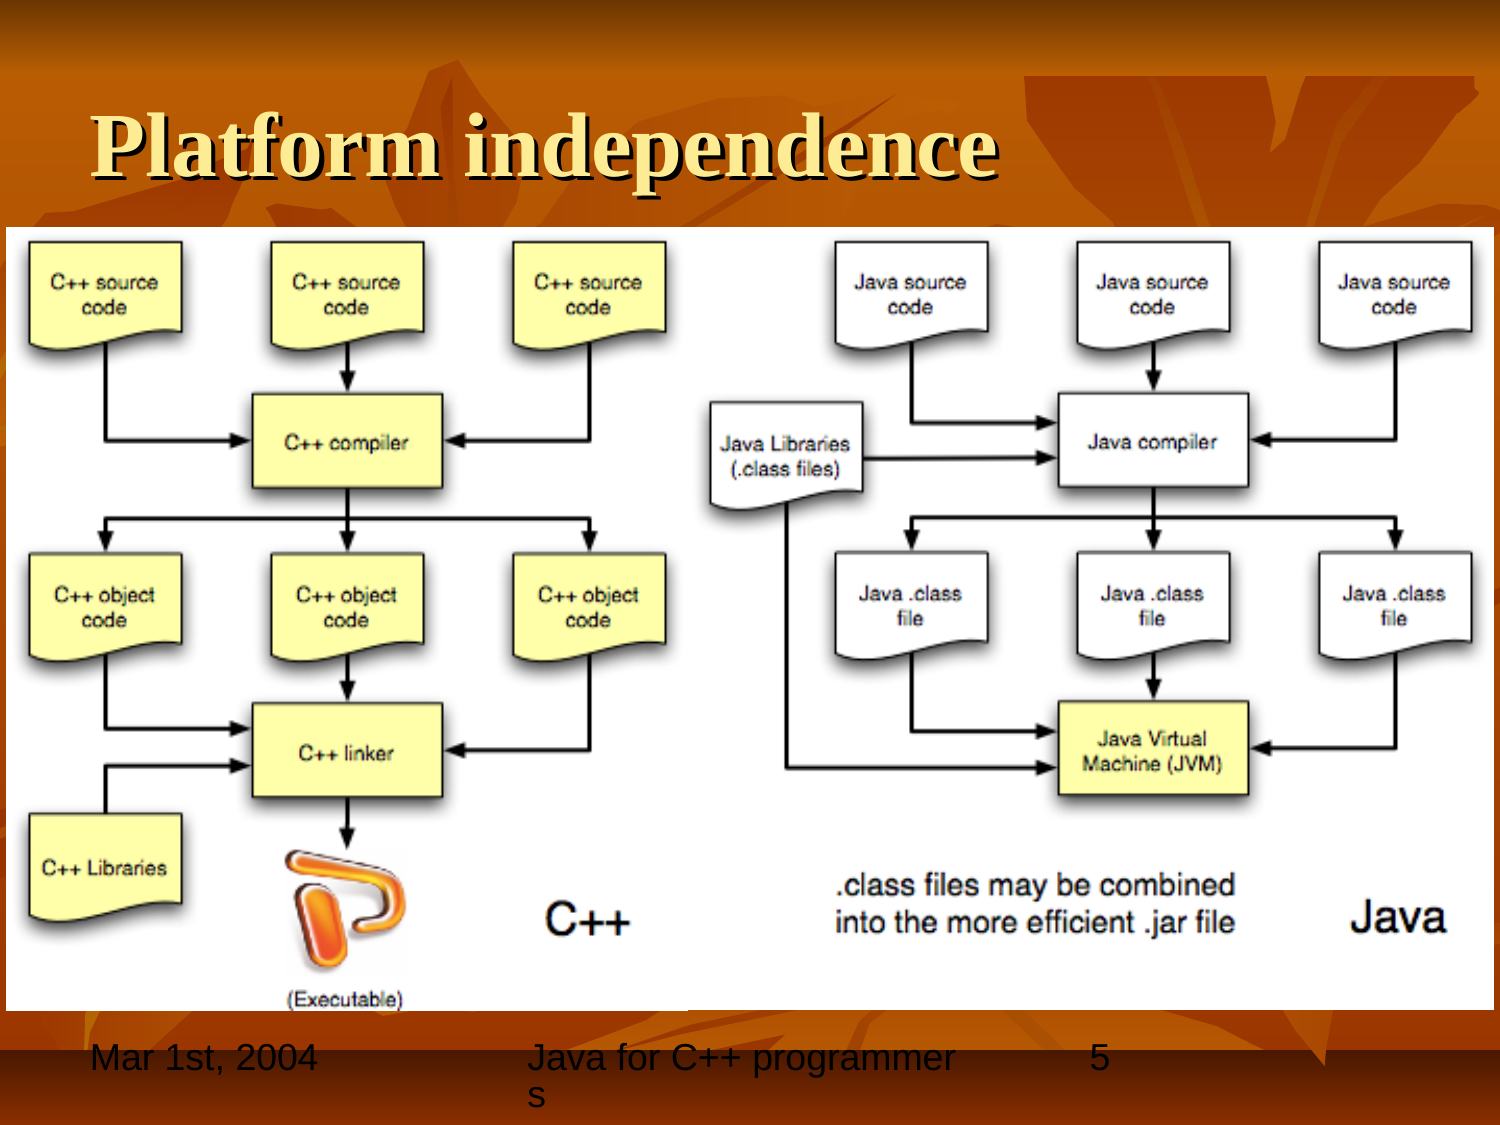

# Platform independence
Mar 1st, 2004
Java for C++ programmers
5